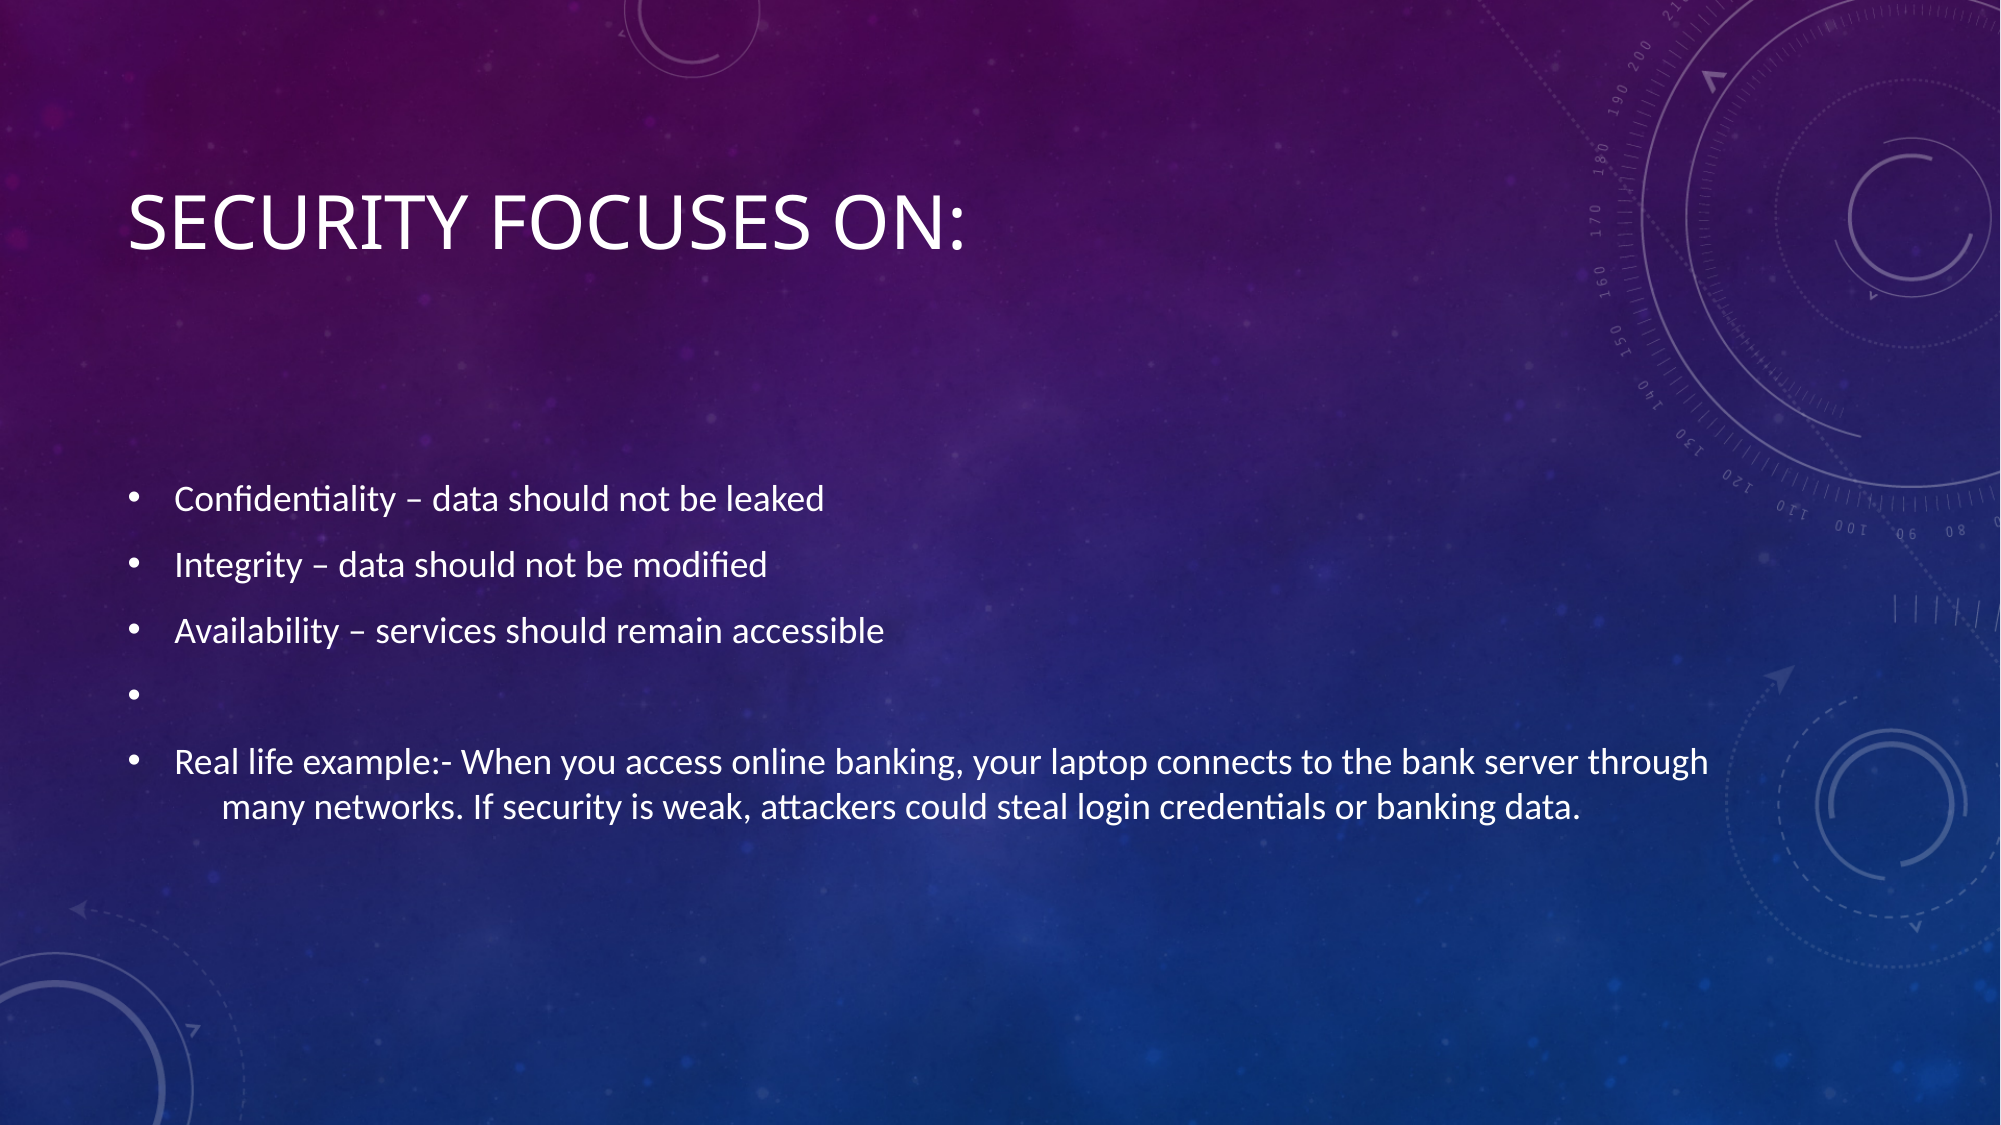

# Security focuses on:
Confidentiality – data should not be leaked
Integrity – data should not be modified
Availability – services should remain accessible
Real life example:- When you access online banking, your laptop connects to the bank server through many networks. If security is weak, attackers could steal login credentials or banking data.